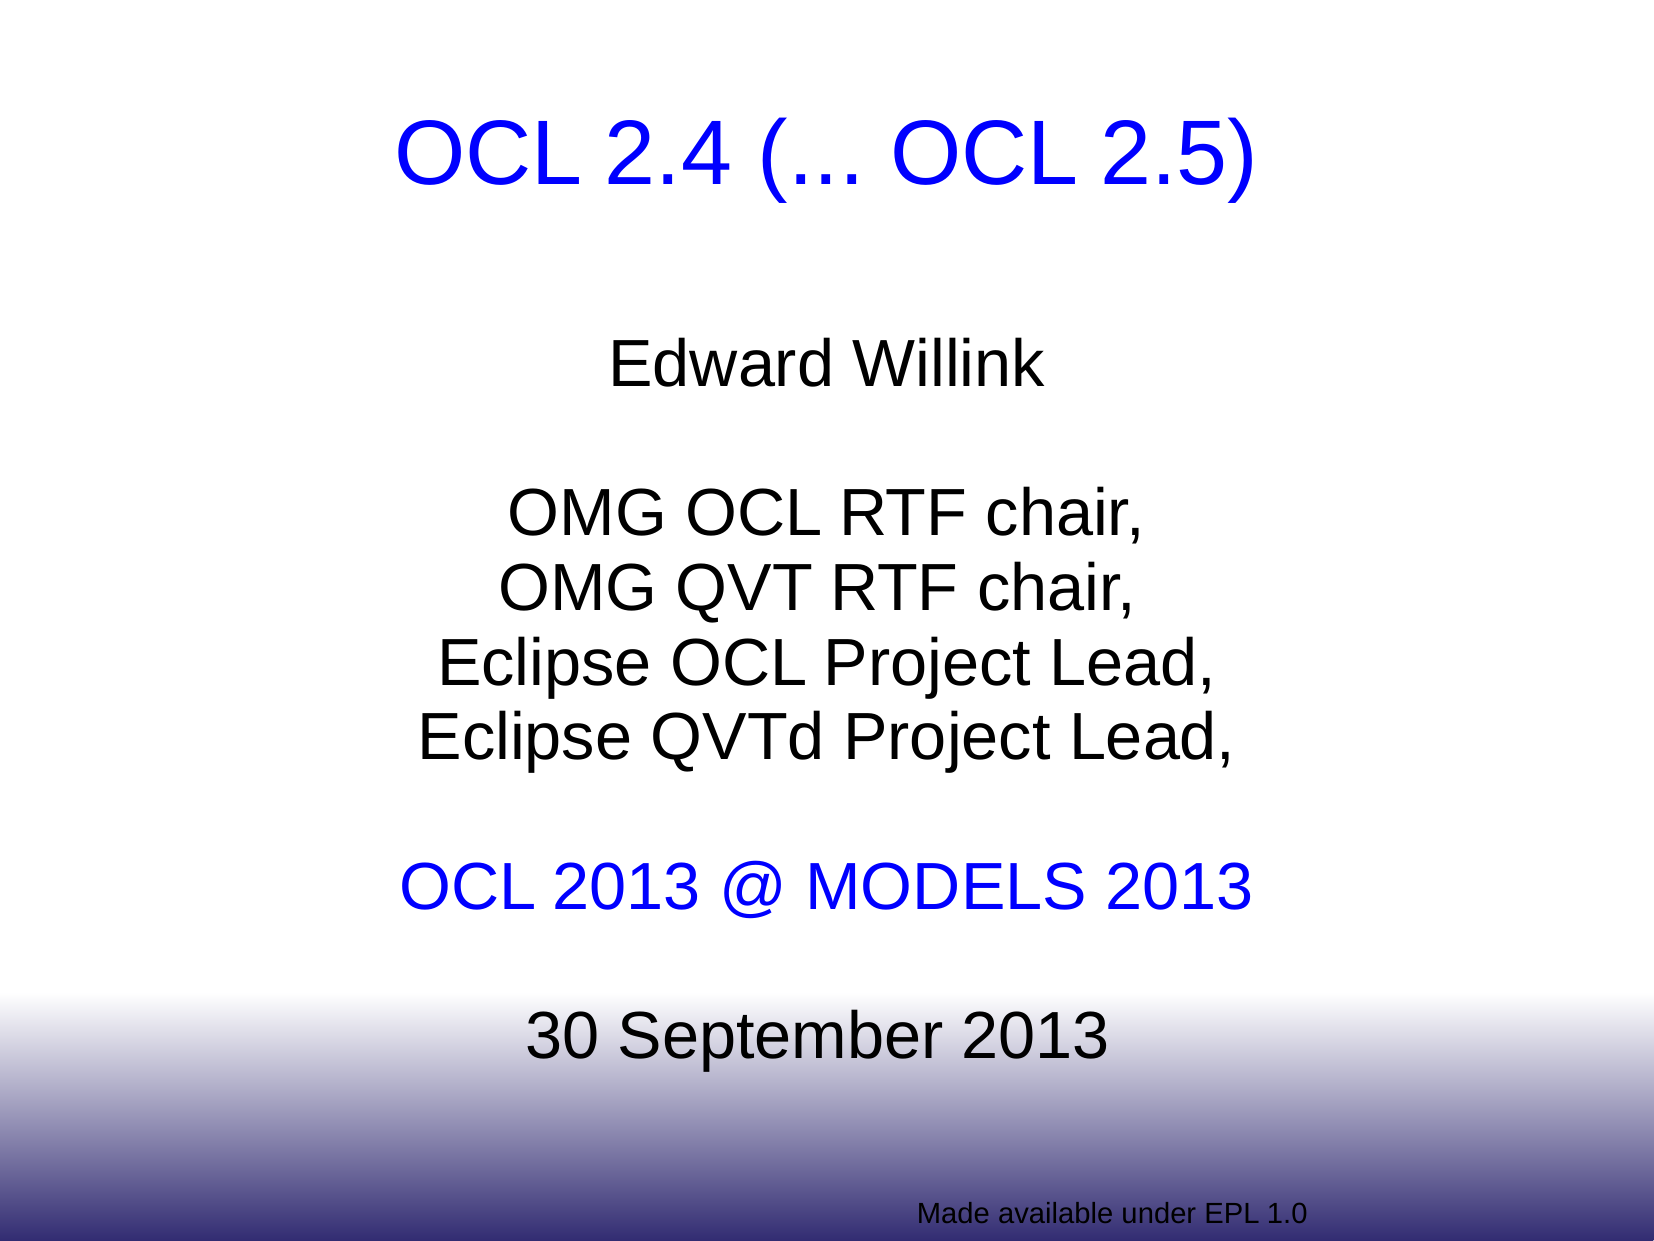

# OCL 2.4 (... OCL 2.5)
Edward Willink
OMG OCL RTF chair,
OMG QVT RTF chair,
Eclipse OCL Project Lead,
Eclipse QVTd Project Lead,
OCL 2013 @ MODELS 2013
30 September 2013